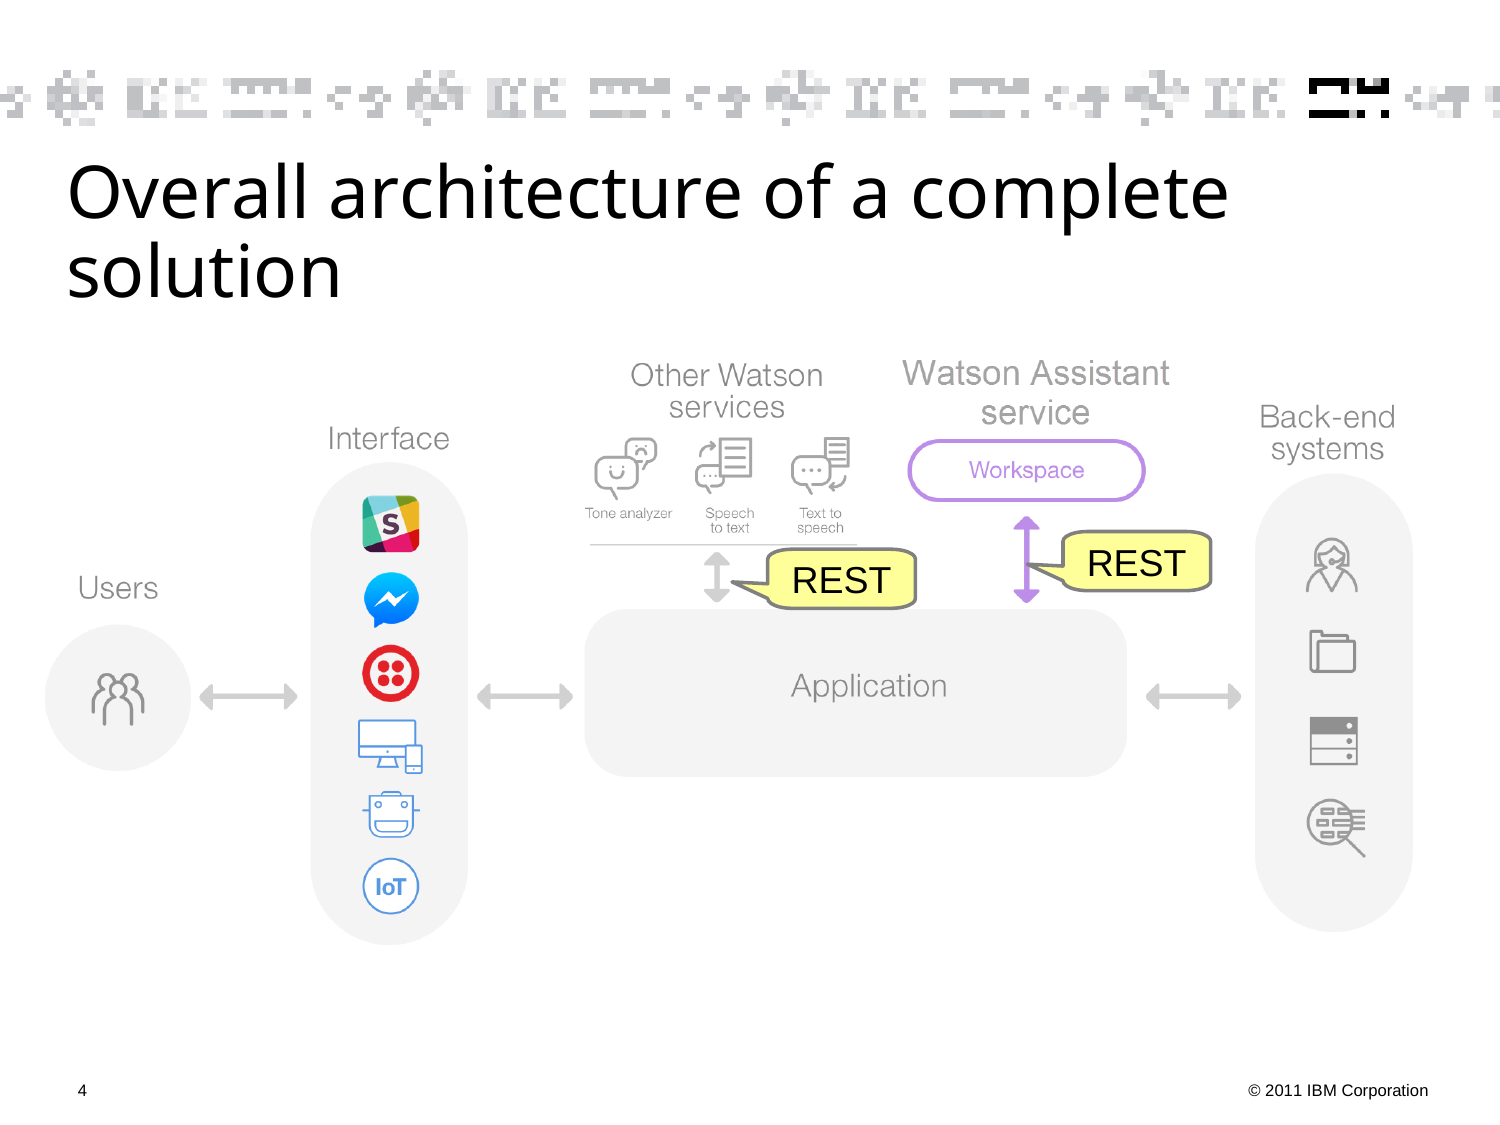

# Overall architecture of a complete solution
REST
REST
4